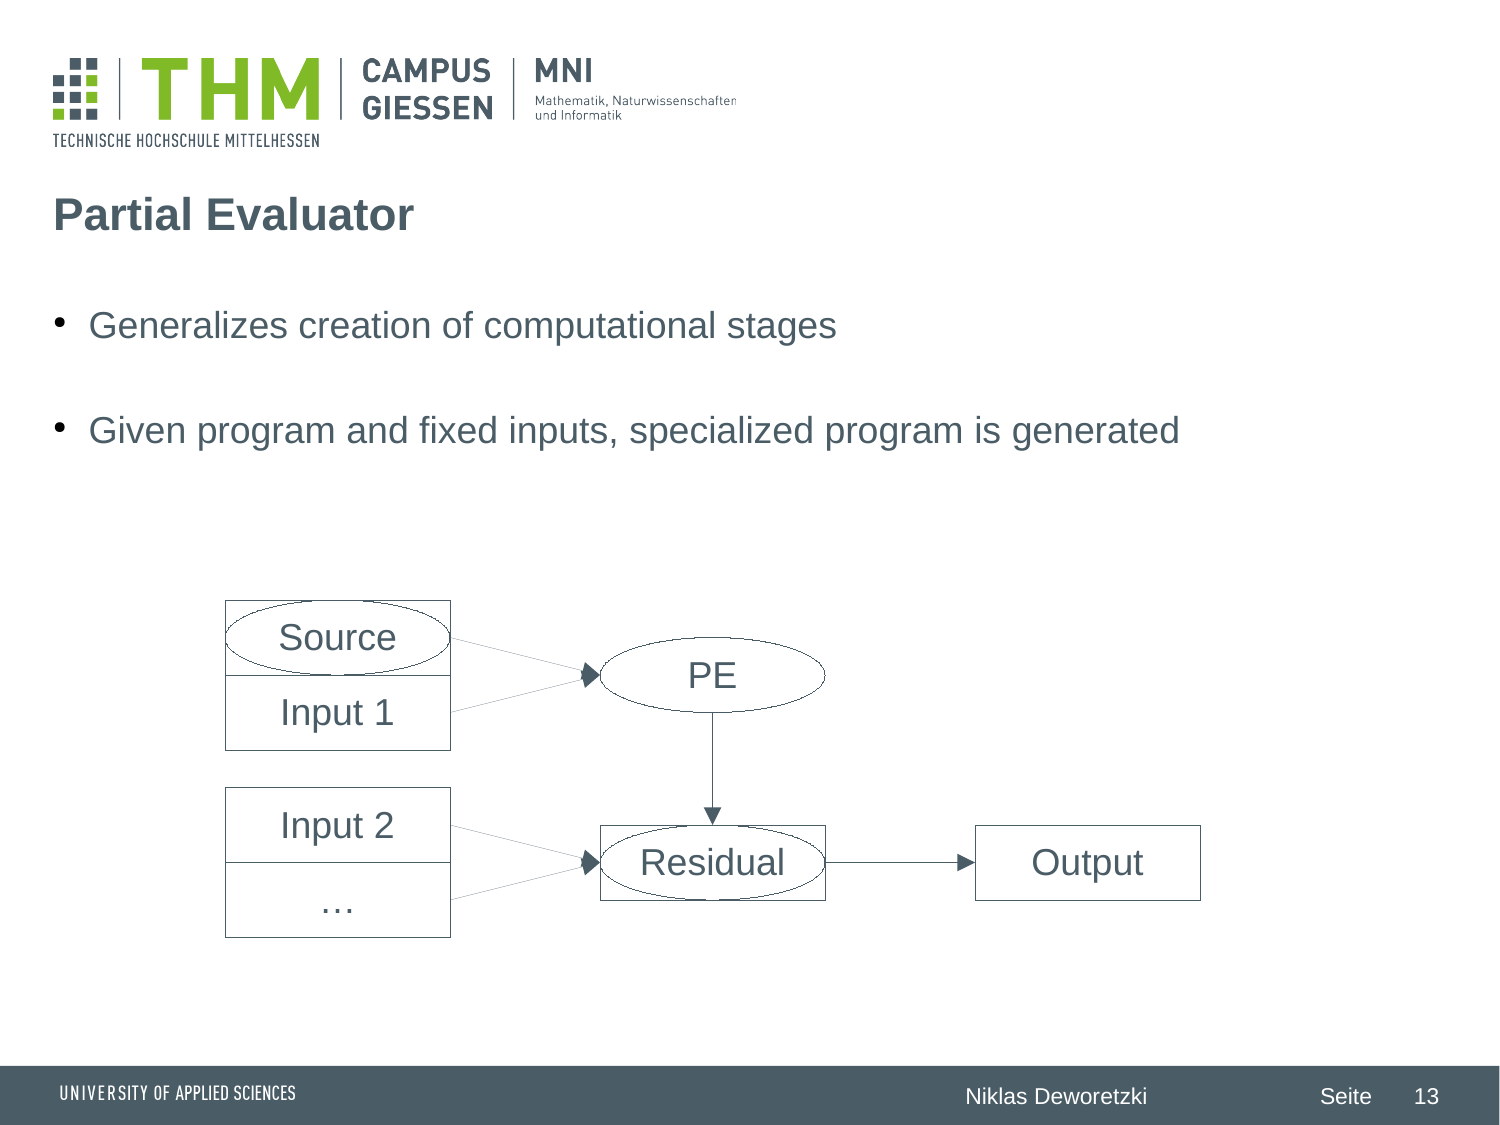

# Partial Evaluator
Generalizes creation of computational stages
Given program and fixed inputs, specialized program is generated
Source
PE
Input 1
Input 2
Residual
Output
…